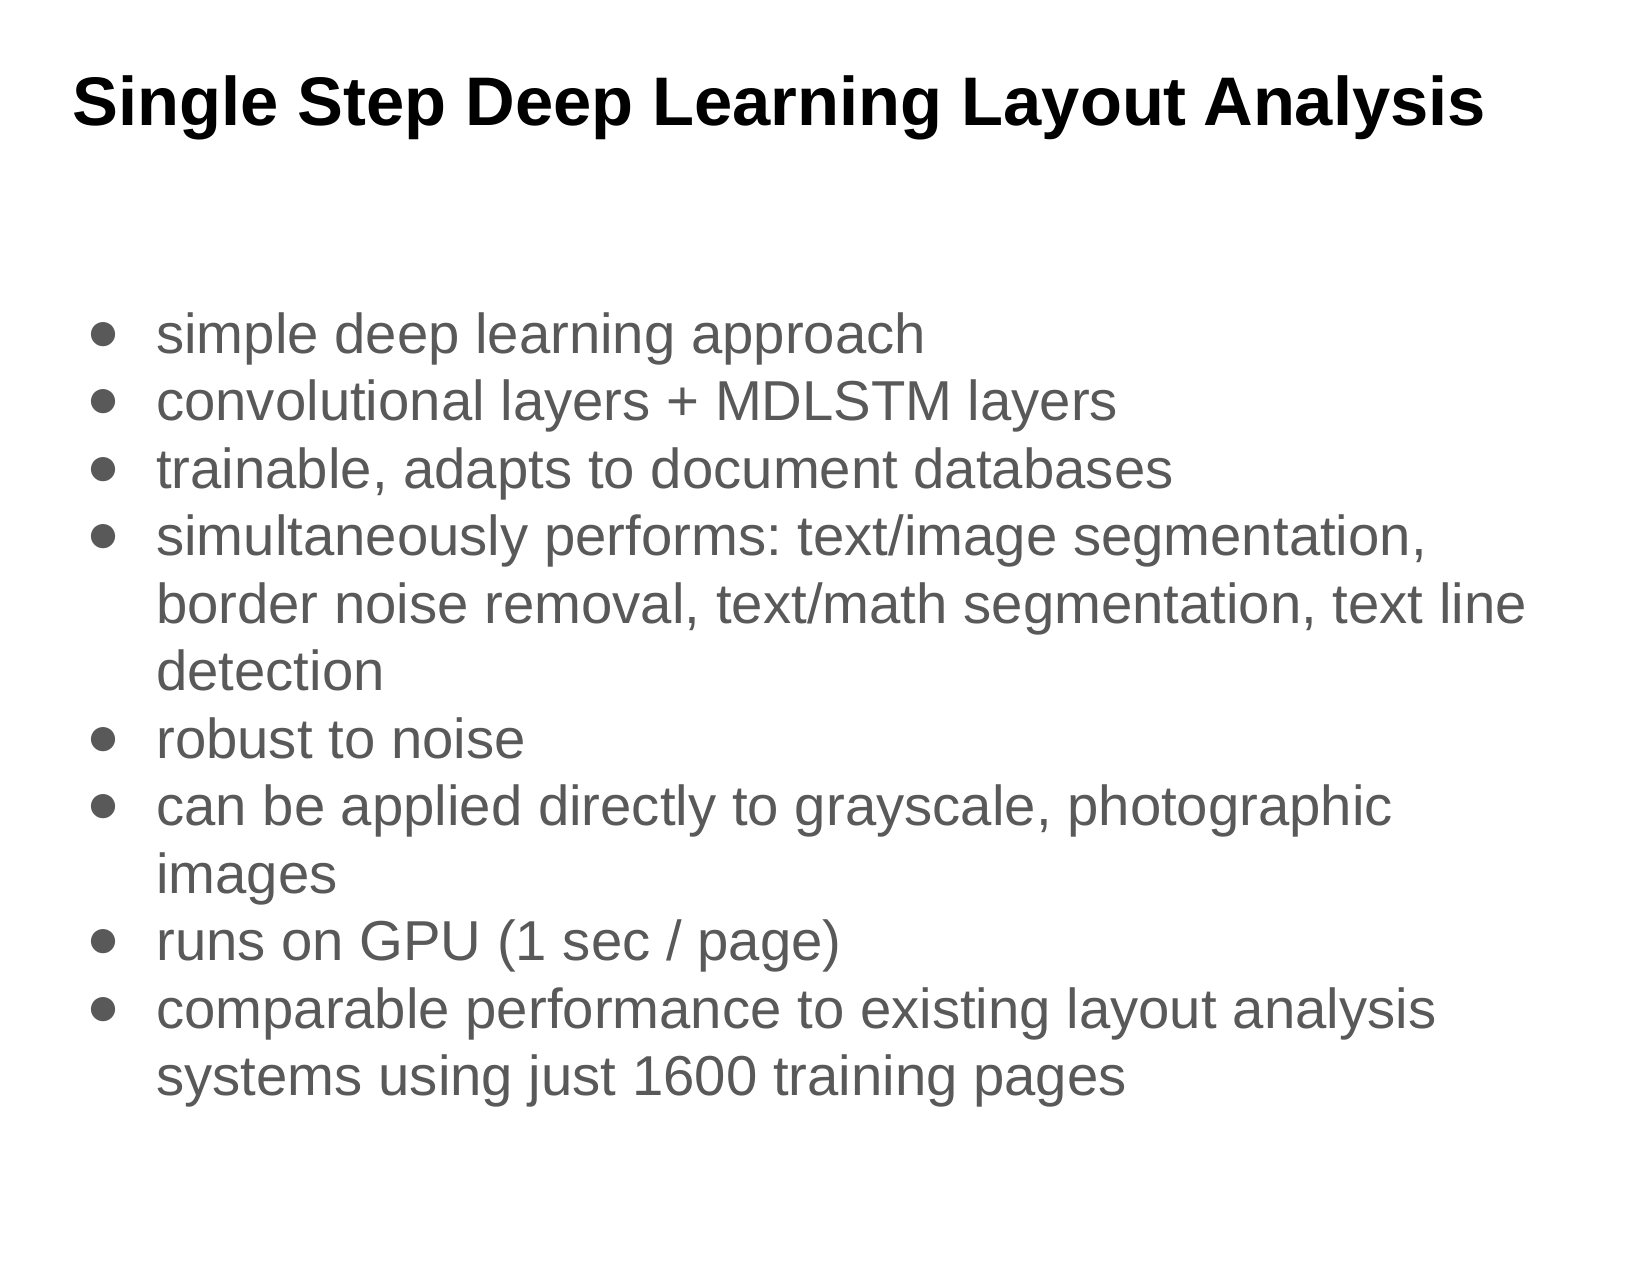

# Single Step Deep Learning Layout Analysis
simple deep learning approach
convolutional layers + MDLSTM layers
trainable, adapts to document databases
simultaneously performs: text/image segmentation, border noise removal, text/math segmentation, text line detection
robust to noise
can be applied directly to grayscale, photographic images
runs on GPU (1 sec / page)
comparable performance to existing layout analysis systems using just 1600 training pages